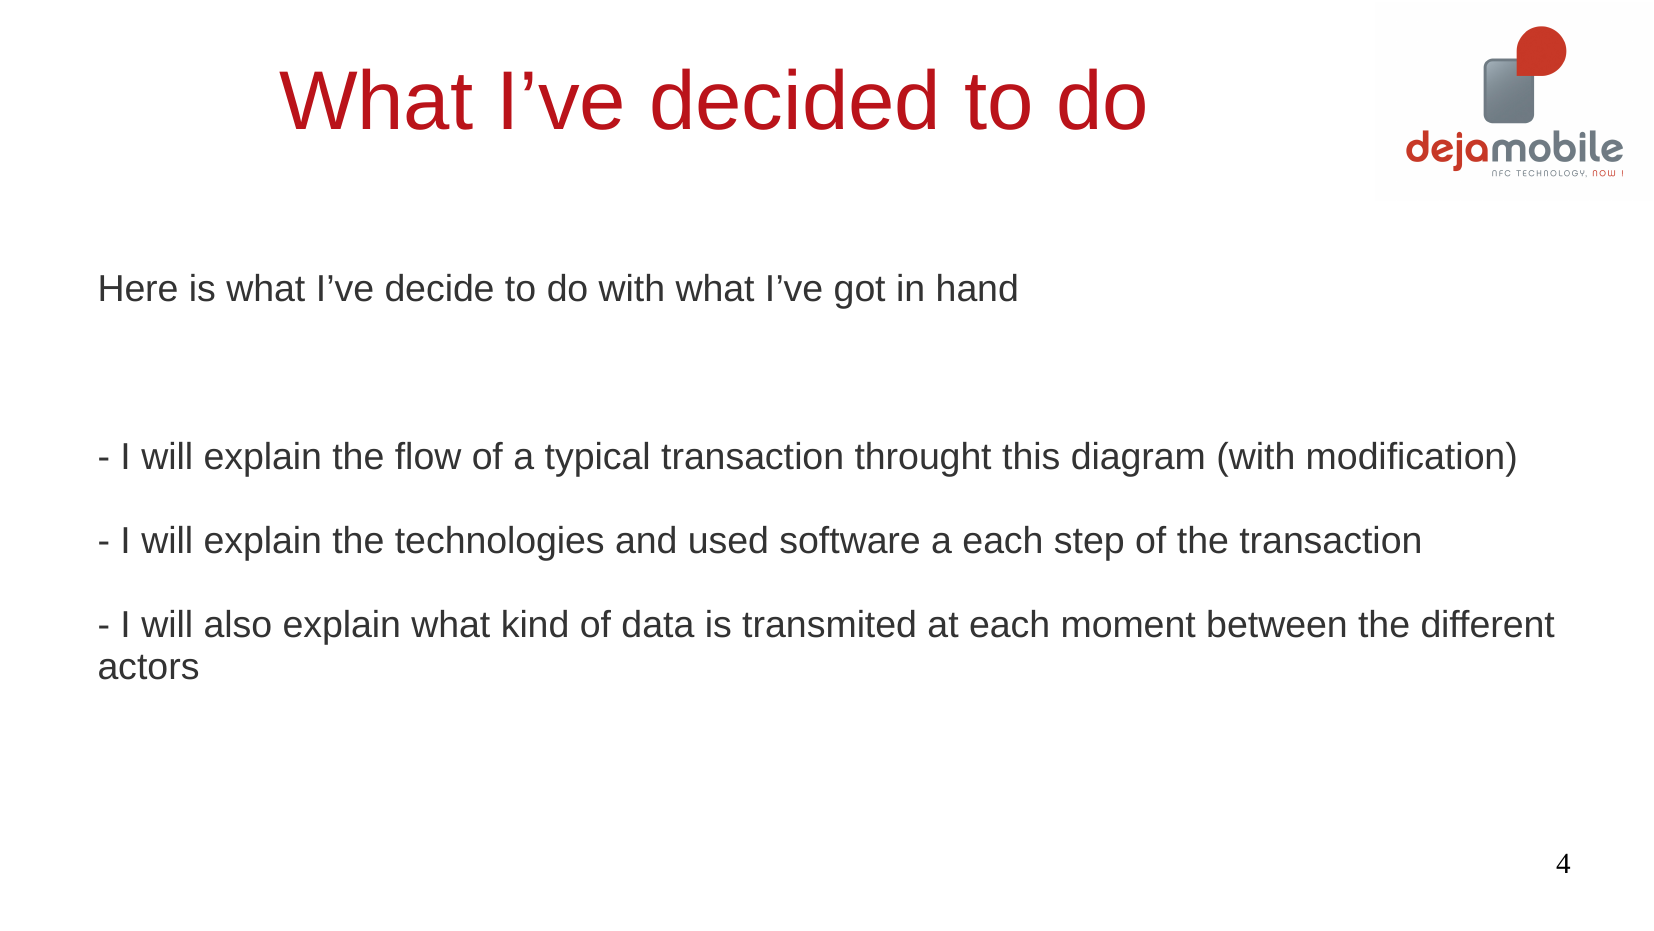

What I’ve decided to do
Here is what I’ve decide to do with what I’ve got in hand
- I will explain the flow of a typical transaction throught this diagram (with modification)
- I will explain the technologies and used software a each step of the transaction
- I will also explain what kind of data is transmited at each moment between the different actors
4